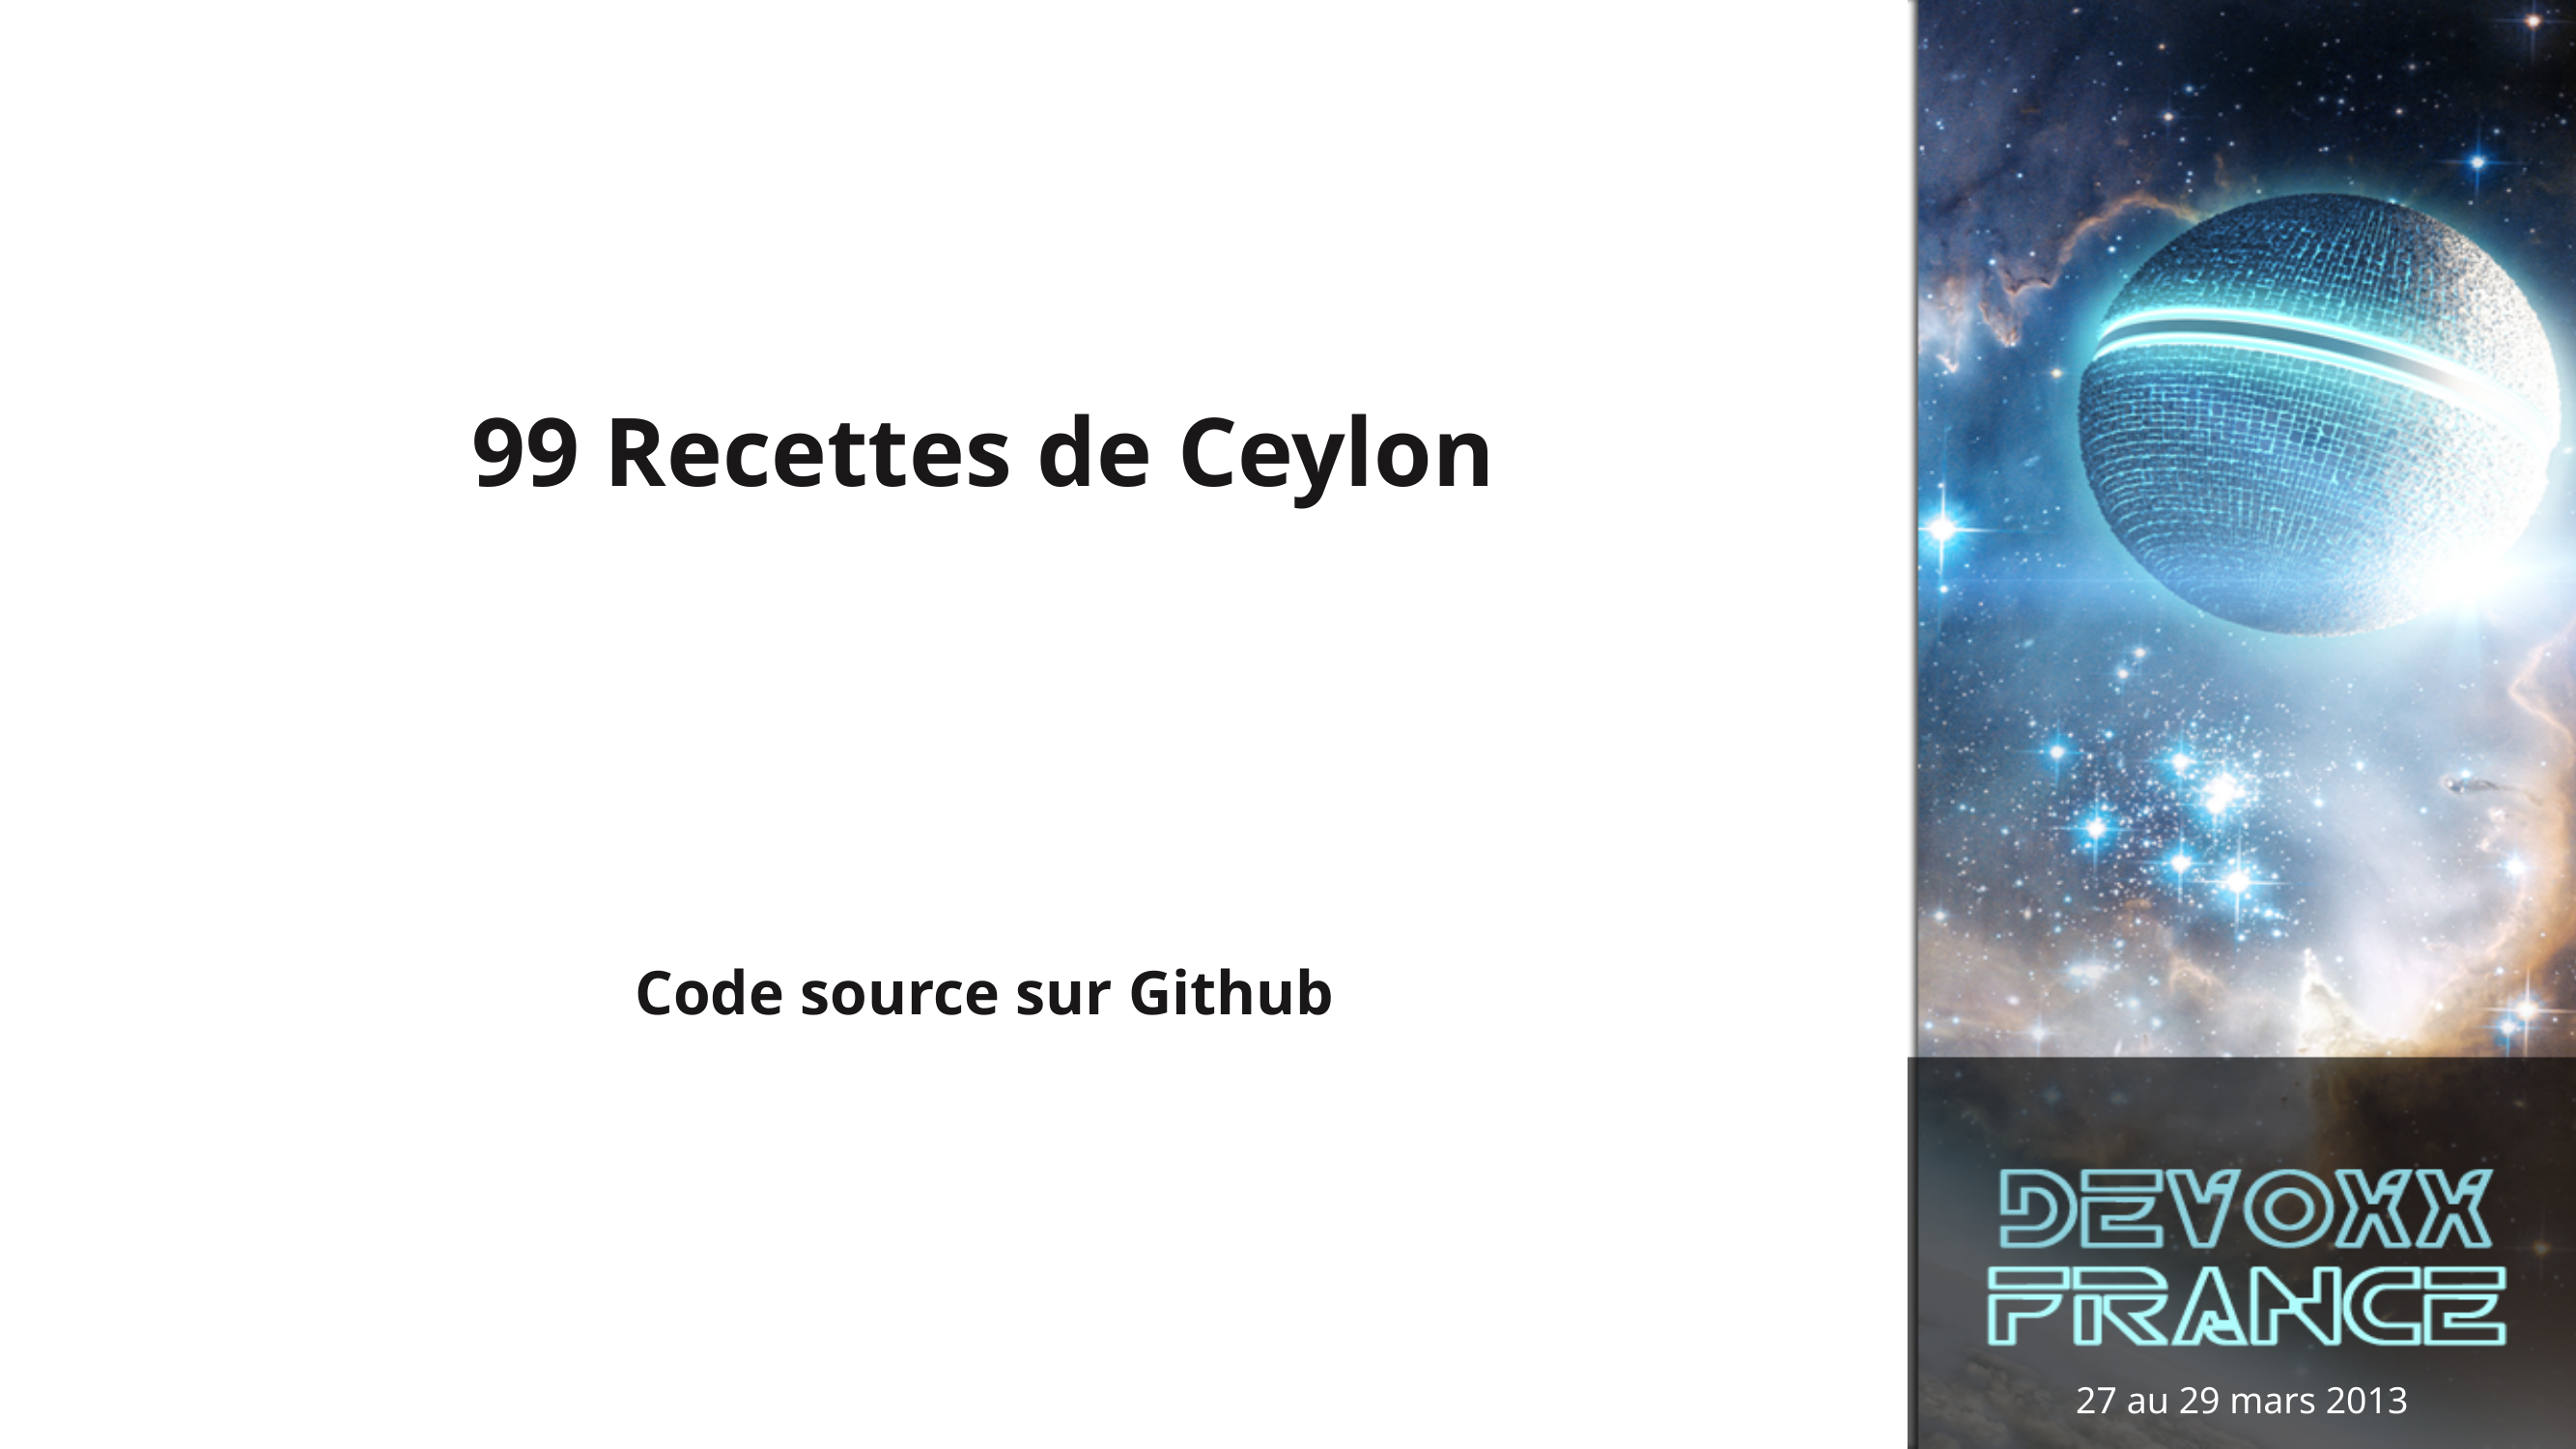

# 99 Recettes de Ceylon
Code source sur Github